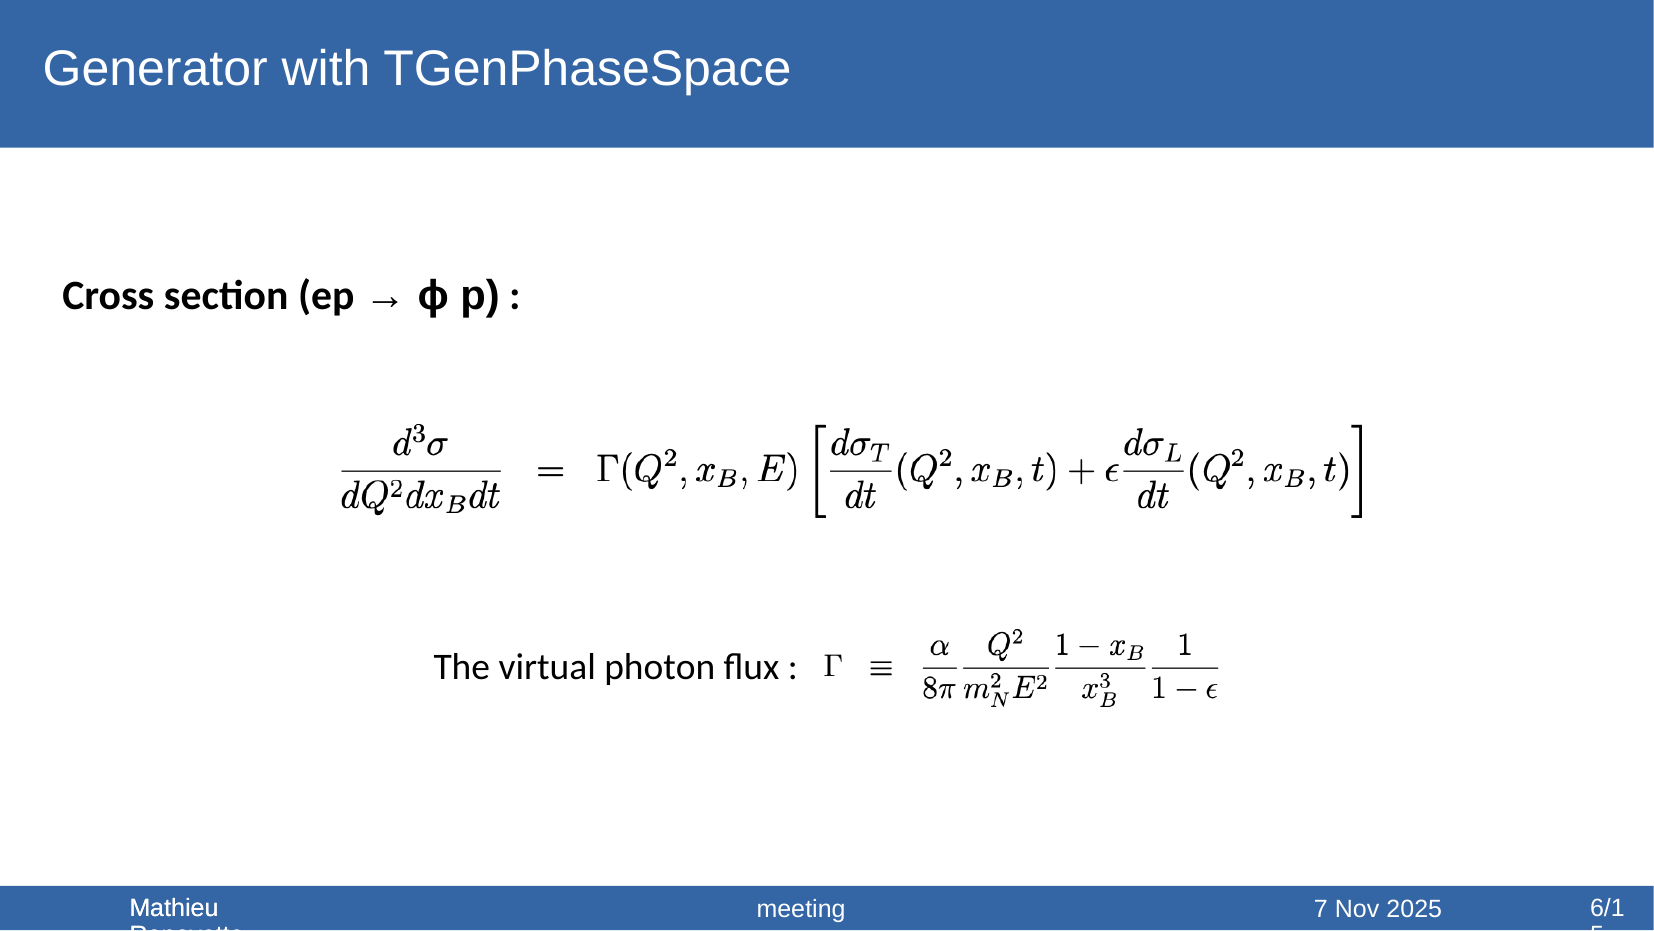

Generator with TGenPhaseSpace
Cross section (ep → ɸ p) :
The virtual photon flux :
Mathieu Ronayette
6/15
Mathieu Ronayette
 meeting
7 Nov 2025